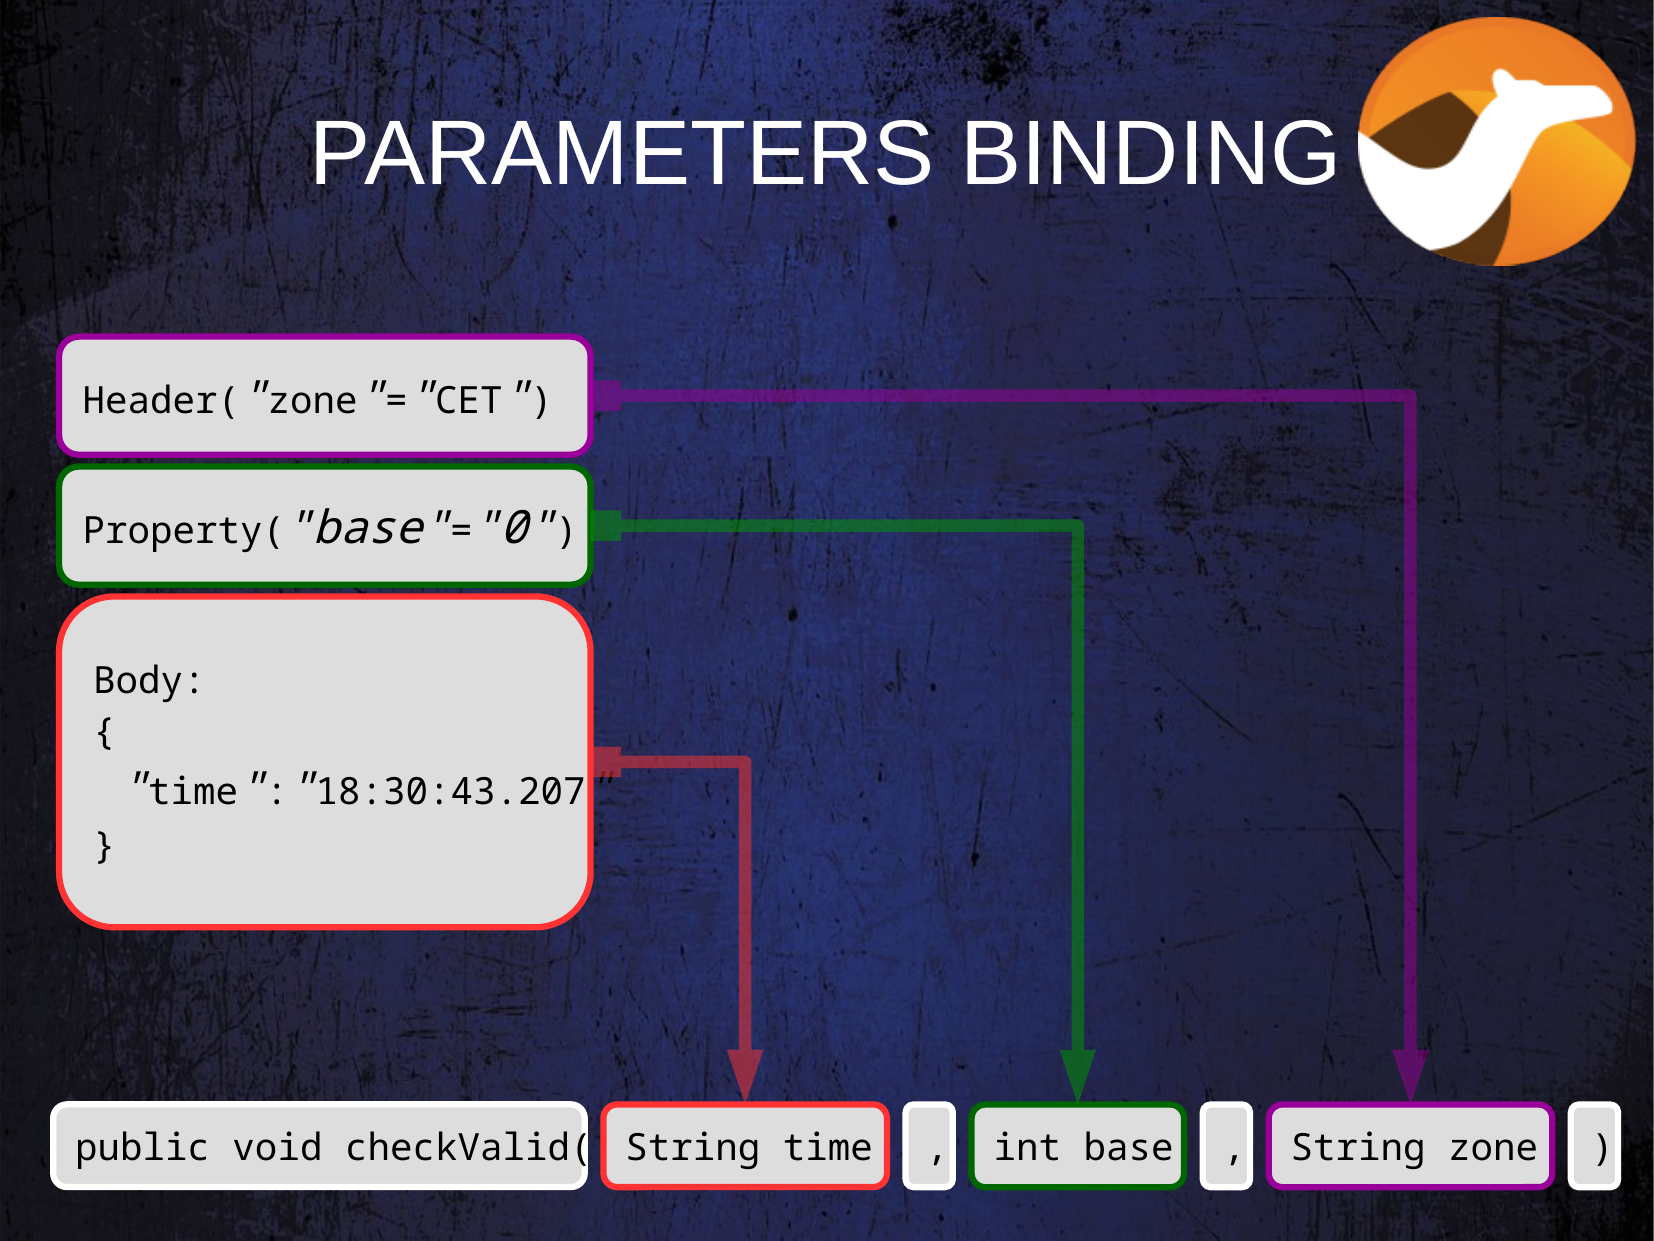

# PARAMETERS BINDING
Header("zone"="CET")
Property("base"="0")
Body:
{
 "time":"18:30:43.207"
}
public void checkValid(
String time
,
,
String zone
int base
)